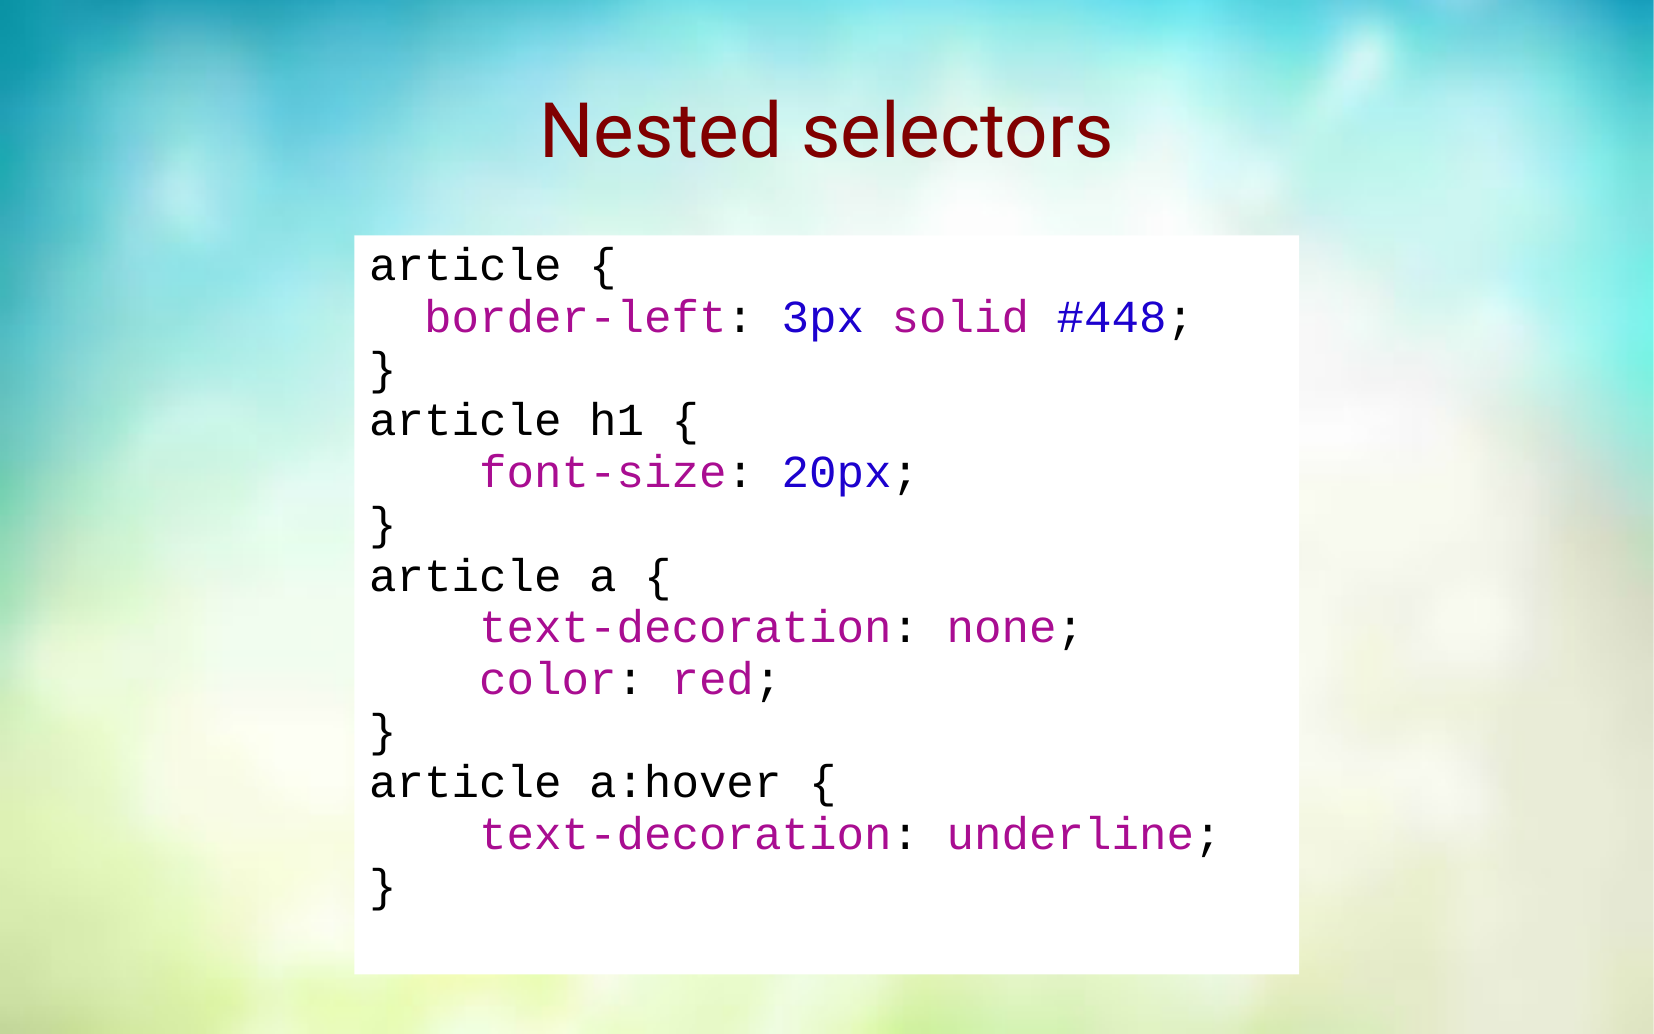

# Nested selectors
article {
 border-left: 3px solid #448;
}
article h1 {
 font-size: 20px;
}
article a {
 text-decoration: none;
 color: red;
}
article a:hover {
 text-decoration: underline;
}